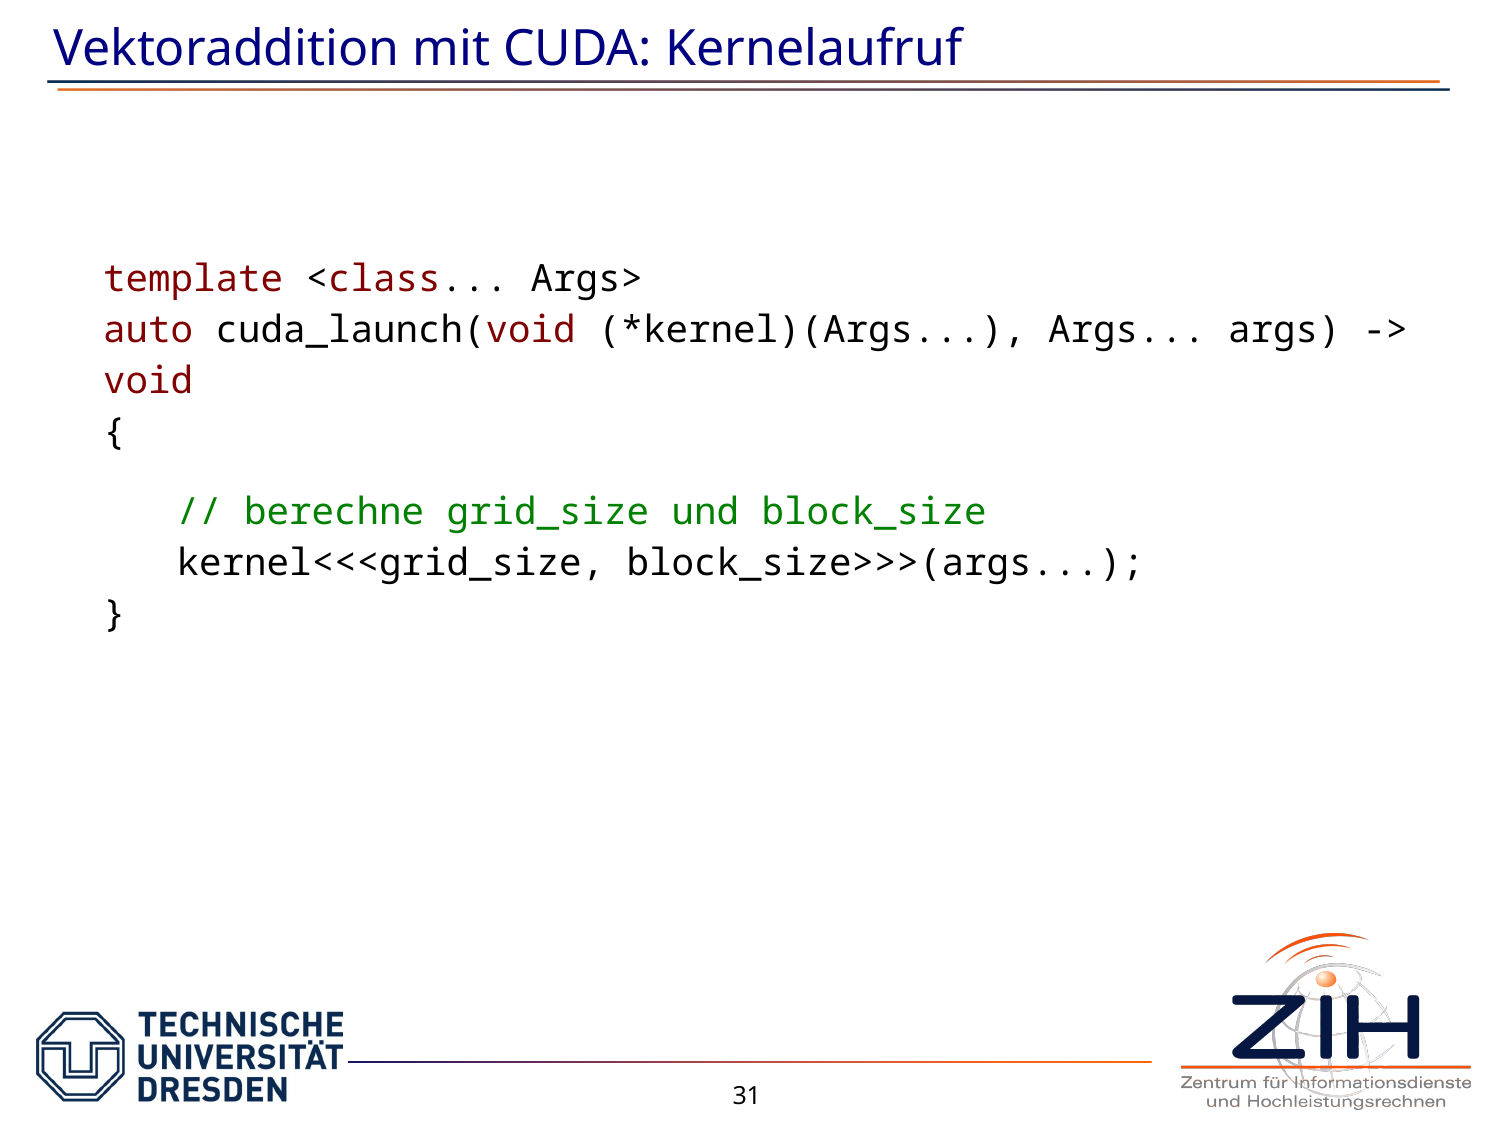

# Vektoraddition mit CUDA: Kernelaufruf
template <class... Args>
auto cuda_launch(void (*kernel)(Args...), Args... args) -> void
{
// berechne grid_size und block_size
kernel<<<grid_size, block_size>>>(args...);
}
31